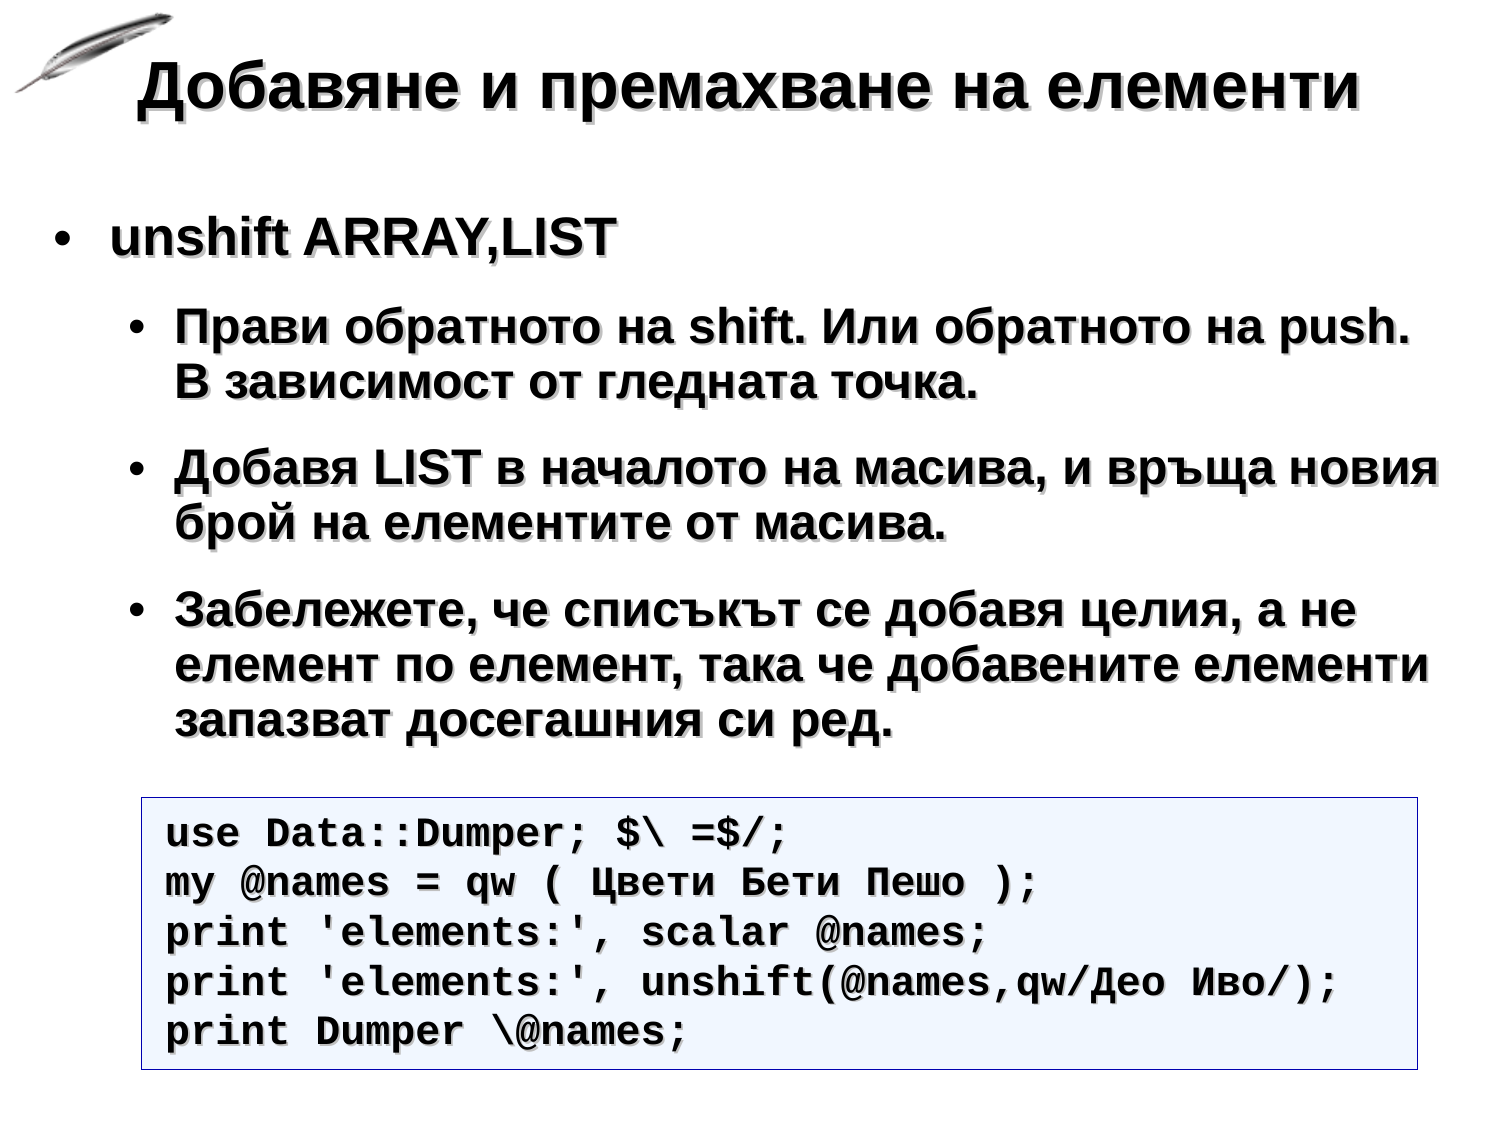

# Добавяне и премахване на елементи
unshift ARRAY,LIST
Прави обратното на shift. Или обратното на push. В зависимост от гледната точка.
Добавя LIST в началото на масива, и връща новия брой на елементите от масива.
Забележете, че списъкът се добавя целия, а не елемент по елемент, така че добавените елементи запазват досегашния си ред.
use Data::Dumper; $\ =$/;
my @names = qw ( Цвети Бети Пешо );
print 'elements:', scalar @names;
print 'elements:', unshift(@names,qw/Део Иво/);
print Dumper \@names;